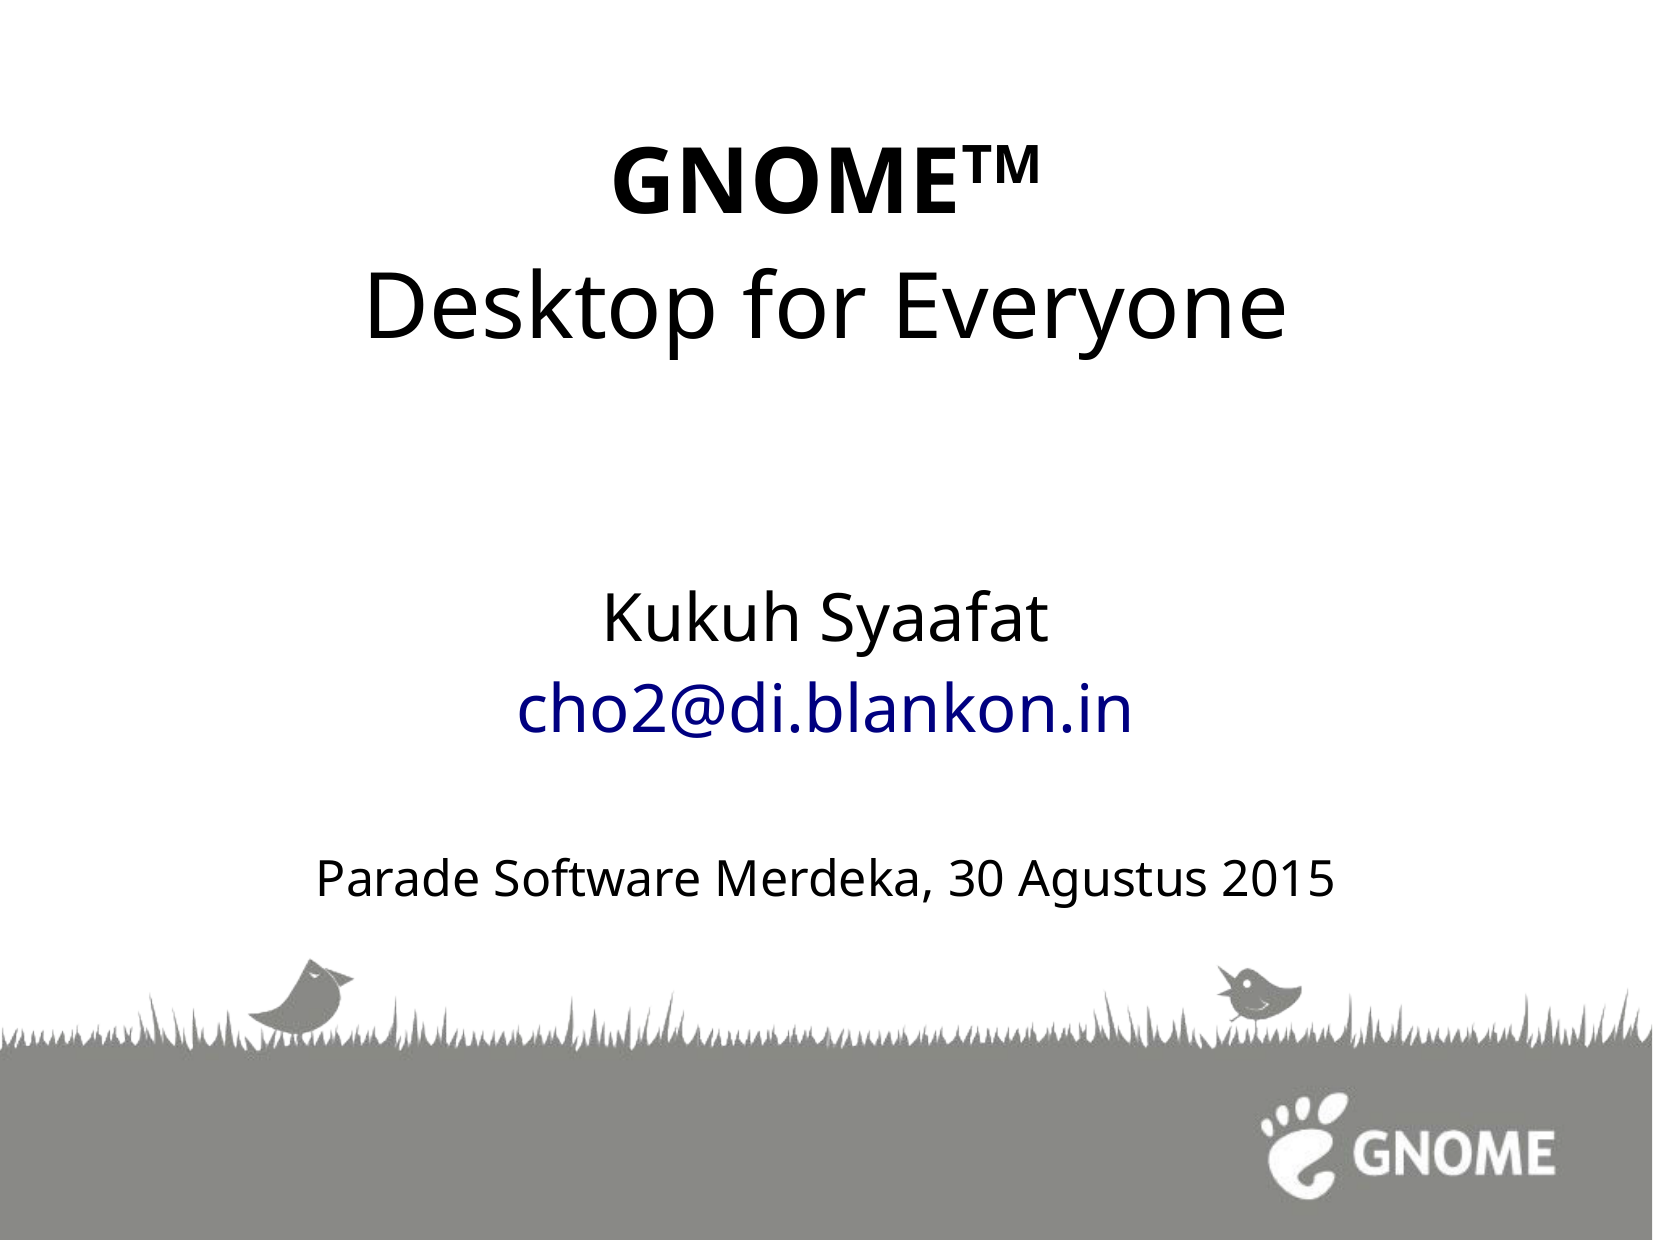

# GNOMETM Desktop for Everyone Kukuh Syaafat cho2@di.blankon.in Parade Software Merdeka, 30 Agustus 2015